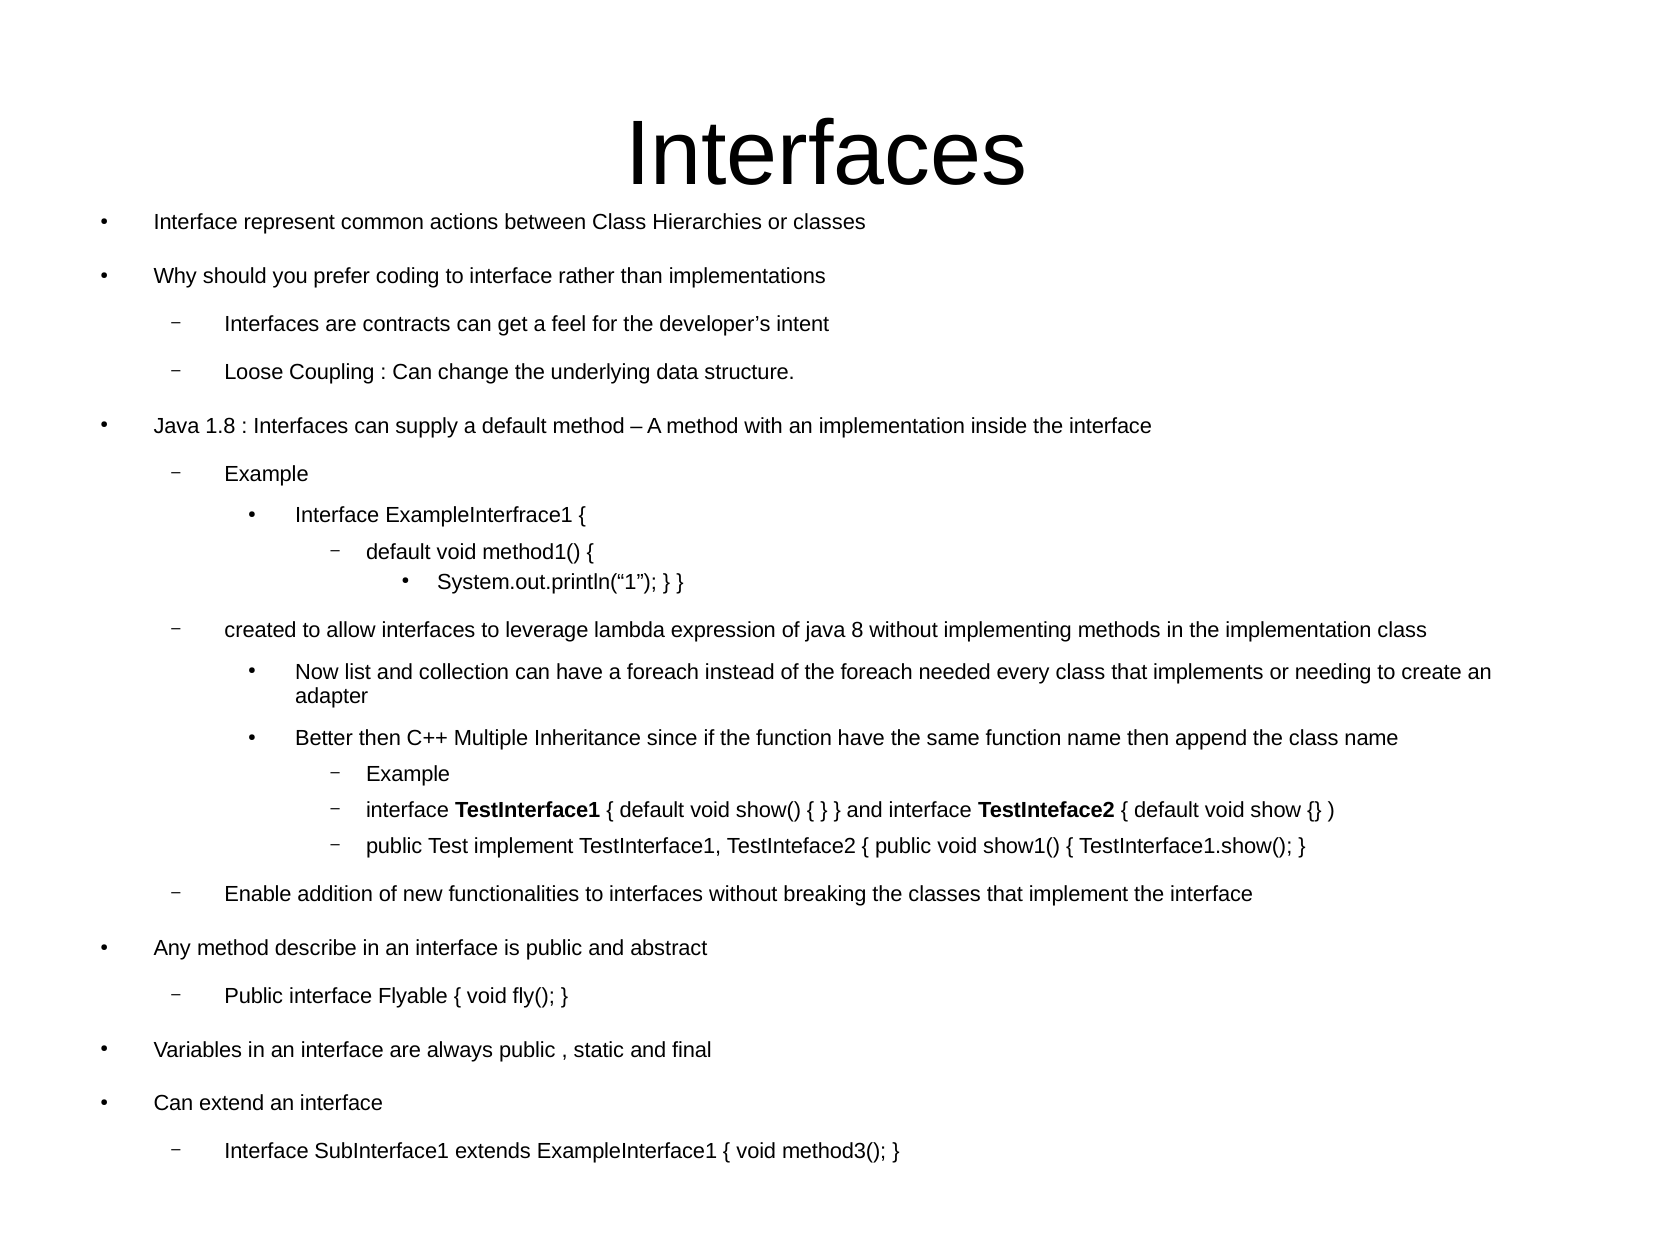

# Interfaces
Interface represent common actions between Class Hierarchies or classes
Why should you prefer coding to interface rather than implementations
Interfaces are contracts can get a feel for the developer’s intent
Loose Coupling : Can change the underlying data structure.
Java 1.8 : Interfaces can supply a default method – A method with an implementation inside the interface
Example
Interface ExampleInterfrace1 {
default void method1() {
System.out.println(“1”); } }
created to allow interfaces to leverage lambda expression of java 8 without implementing methods in the implementation class
Now list and collection can have a foreach instead of the foreach needed every class that implements or needing to create an adapter
Better then C++ Multiple Inheritance since if the function have the same function name then append the class name
Example
interface TestInterface1 { default void show() { } } and interface TestInteface2 { default void show {} )
public Test implement TestInterface1, TestInteface2 { public void show1() { TestInterface1.show(); }
Enable addition of new functionalities to interfaces without breaking the classes that implement the interface
Any method describe in an interface is public and abstract
Public interface Flyable { void fly(); }
Variables in an interface are always public , static and final
Can extend an interface
Interface SubInterface1 extends ExampleInterface1 { void method3(); }